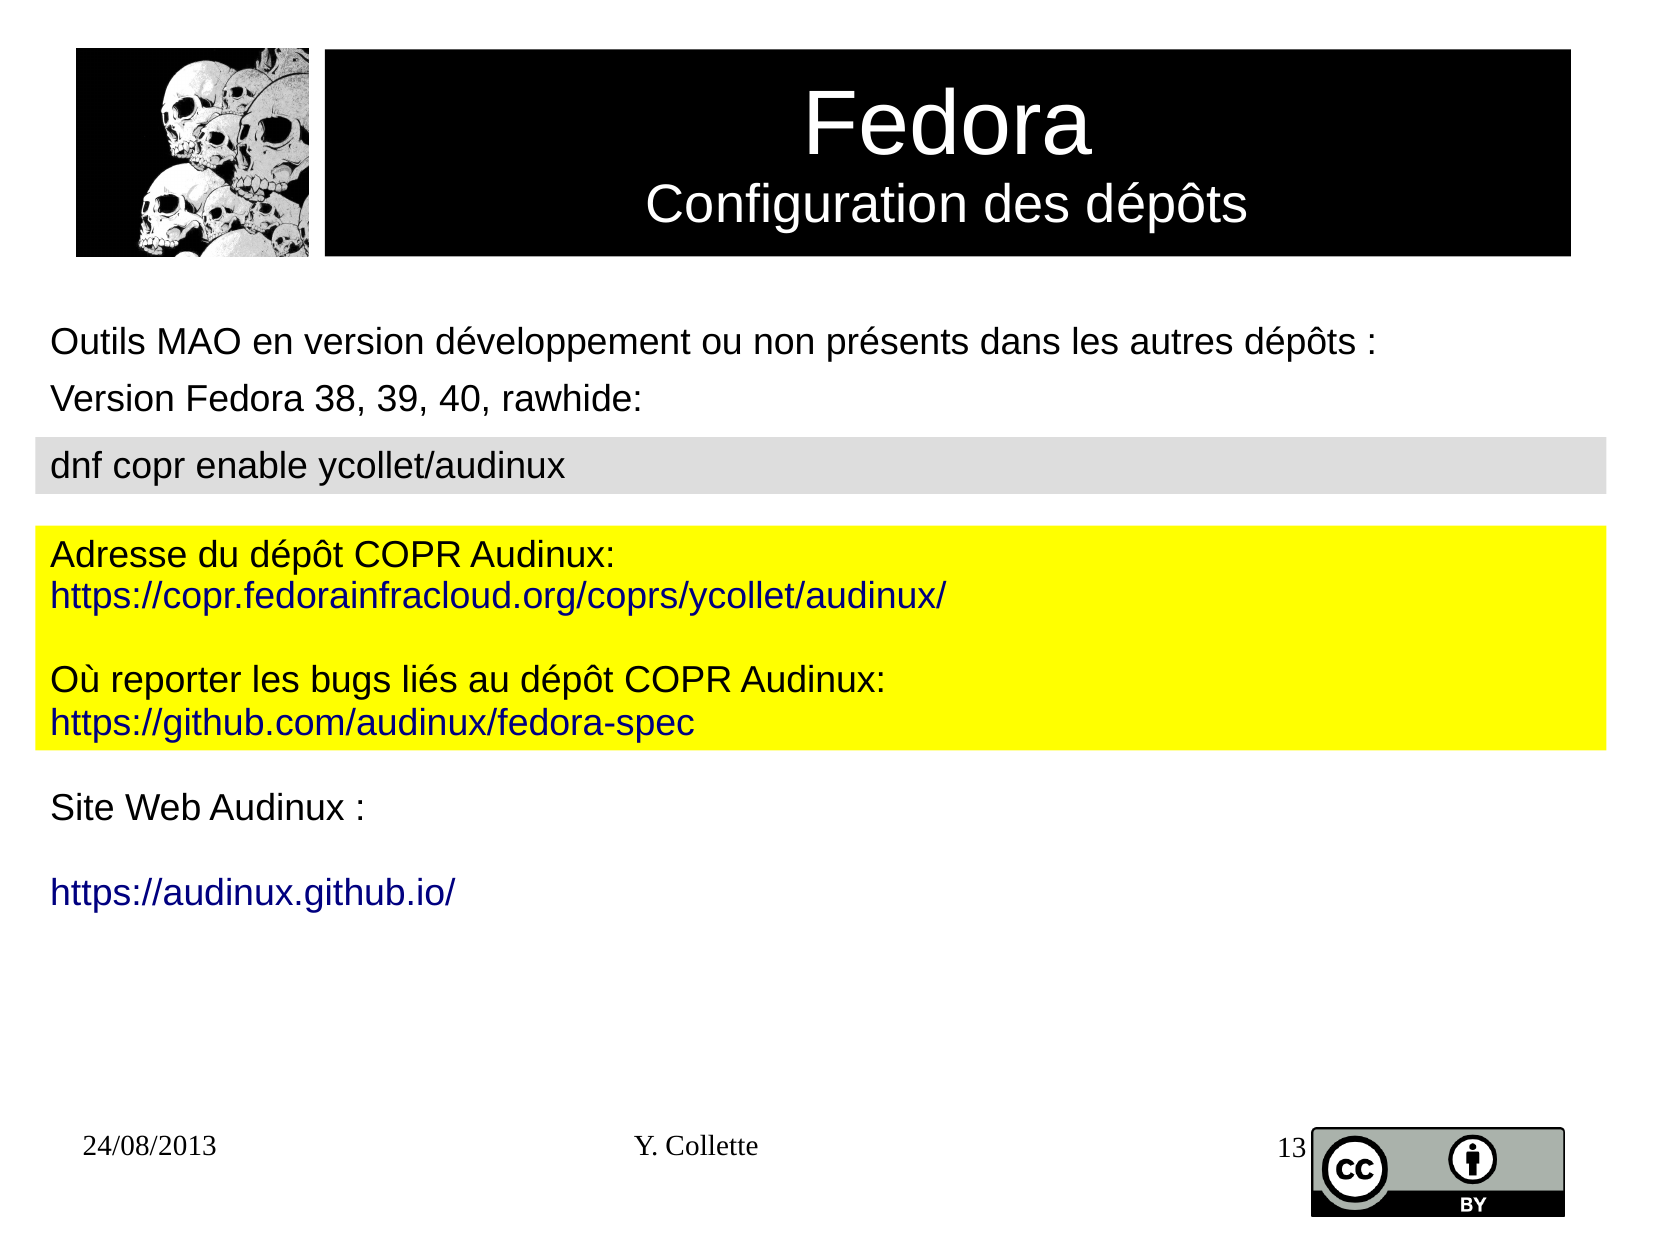

# Fedora Configuration des dépôts
Outils MAO en version développement ou non présents dans les autres dépôts :
Version Fedora 38, 39, 40, rawhide:
dnf copr enable ycollet/audinux
Adresse du dépôt COPR Audinux:
https://copr.fedorainfracloud.org/coprs/ycollet/audinux/
Où reporter les bugs liés au dépôt COPR Audinux:
https://github.com/audinux/fedora-spec
Site Web Audinux :
https://audinux.github.io/
Y. Collette
13